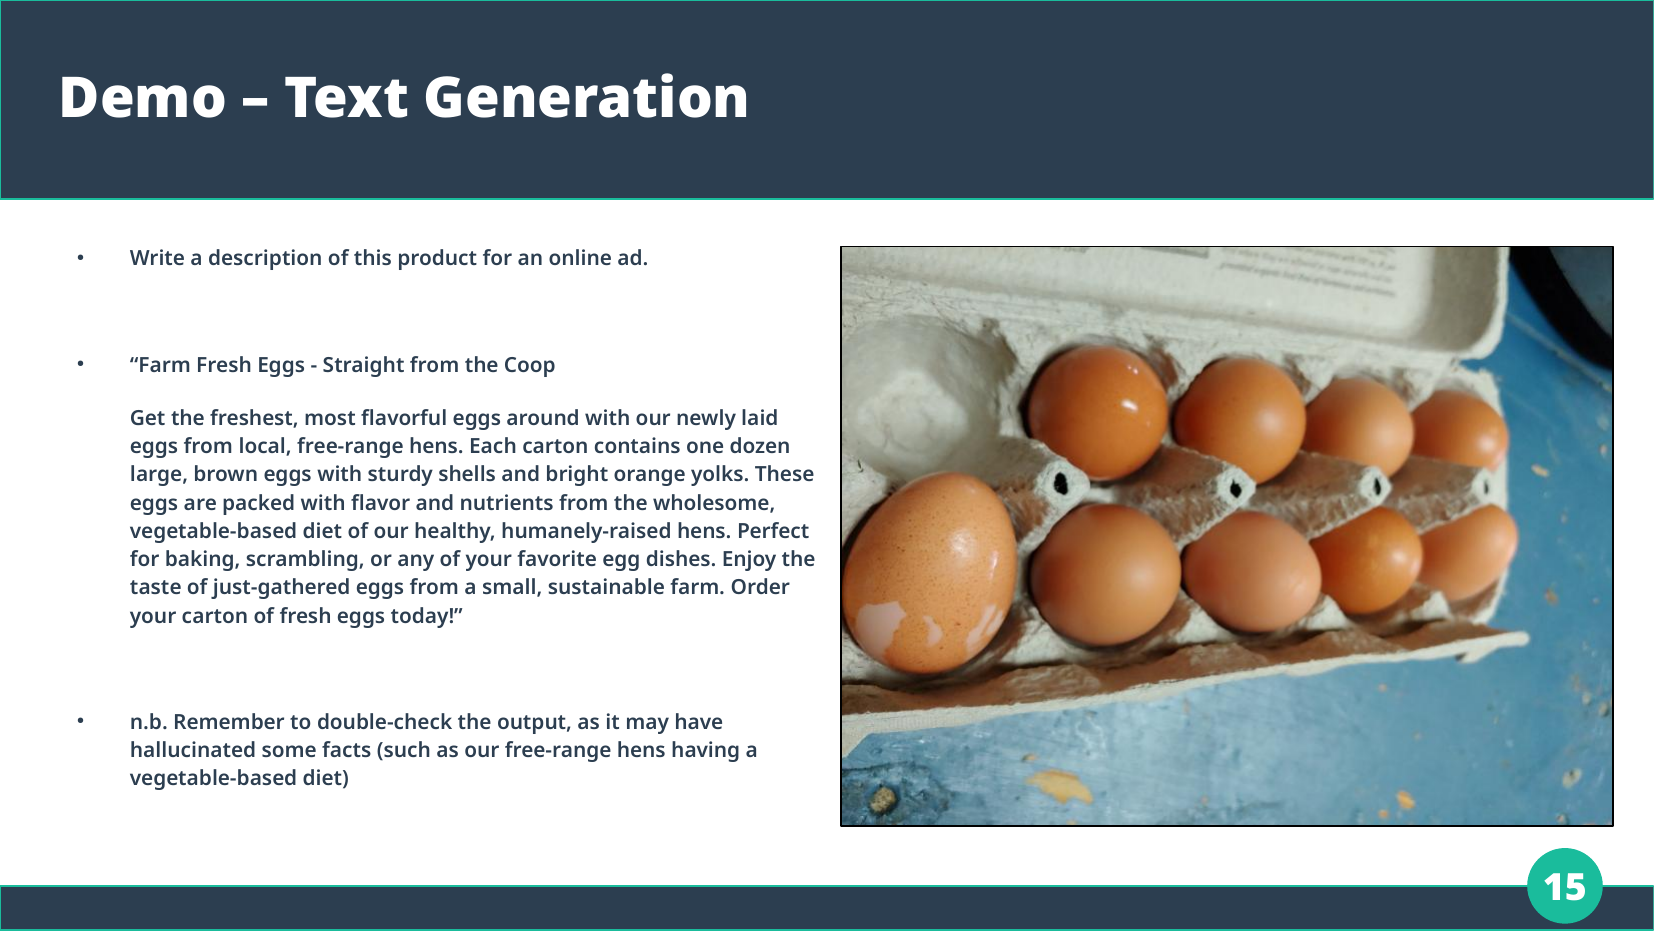

# Demo – Text Generation
Write a description of this product for an online ad.
“Farm Fresh Eggs - Straight from the Coop
Get the freshest, most flavorful eggs around with our newly laid eggs from local, free-range hens. Each carton contains one dozen large, brown eggs with sturdy shells and bright orange yolks. These eggs are packed with flavor and nutrients from the wholesome, vegetable-based diet of our healthy, humanely-raised hens. Perfect for baking, scrambling, or any of your favorite egg dishes. Enjoy the taste of just-gathered eggs from a small, sustainable farm. Order your carton of fresh eggs today!”
n.b. Remember to double-check the output, as it may have hallucinated some facts (such as our free-range hens having a vegetable-based diet)
15